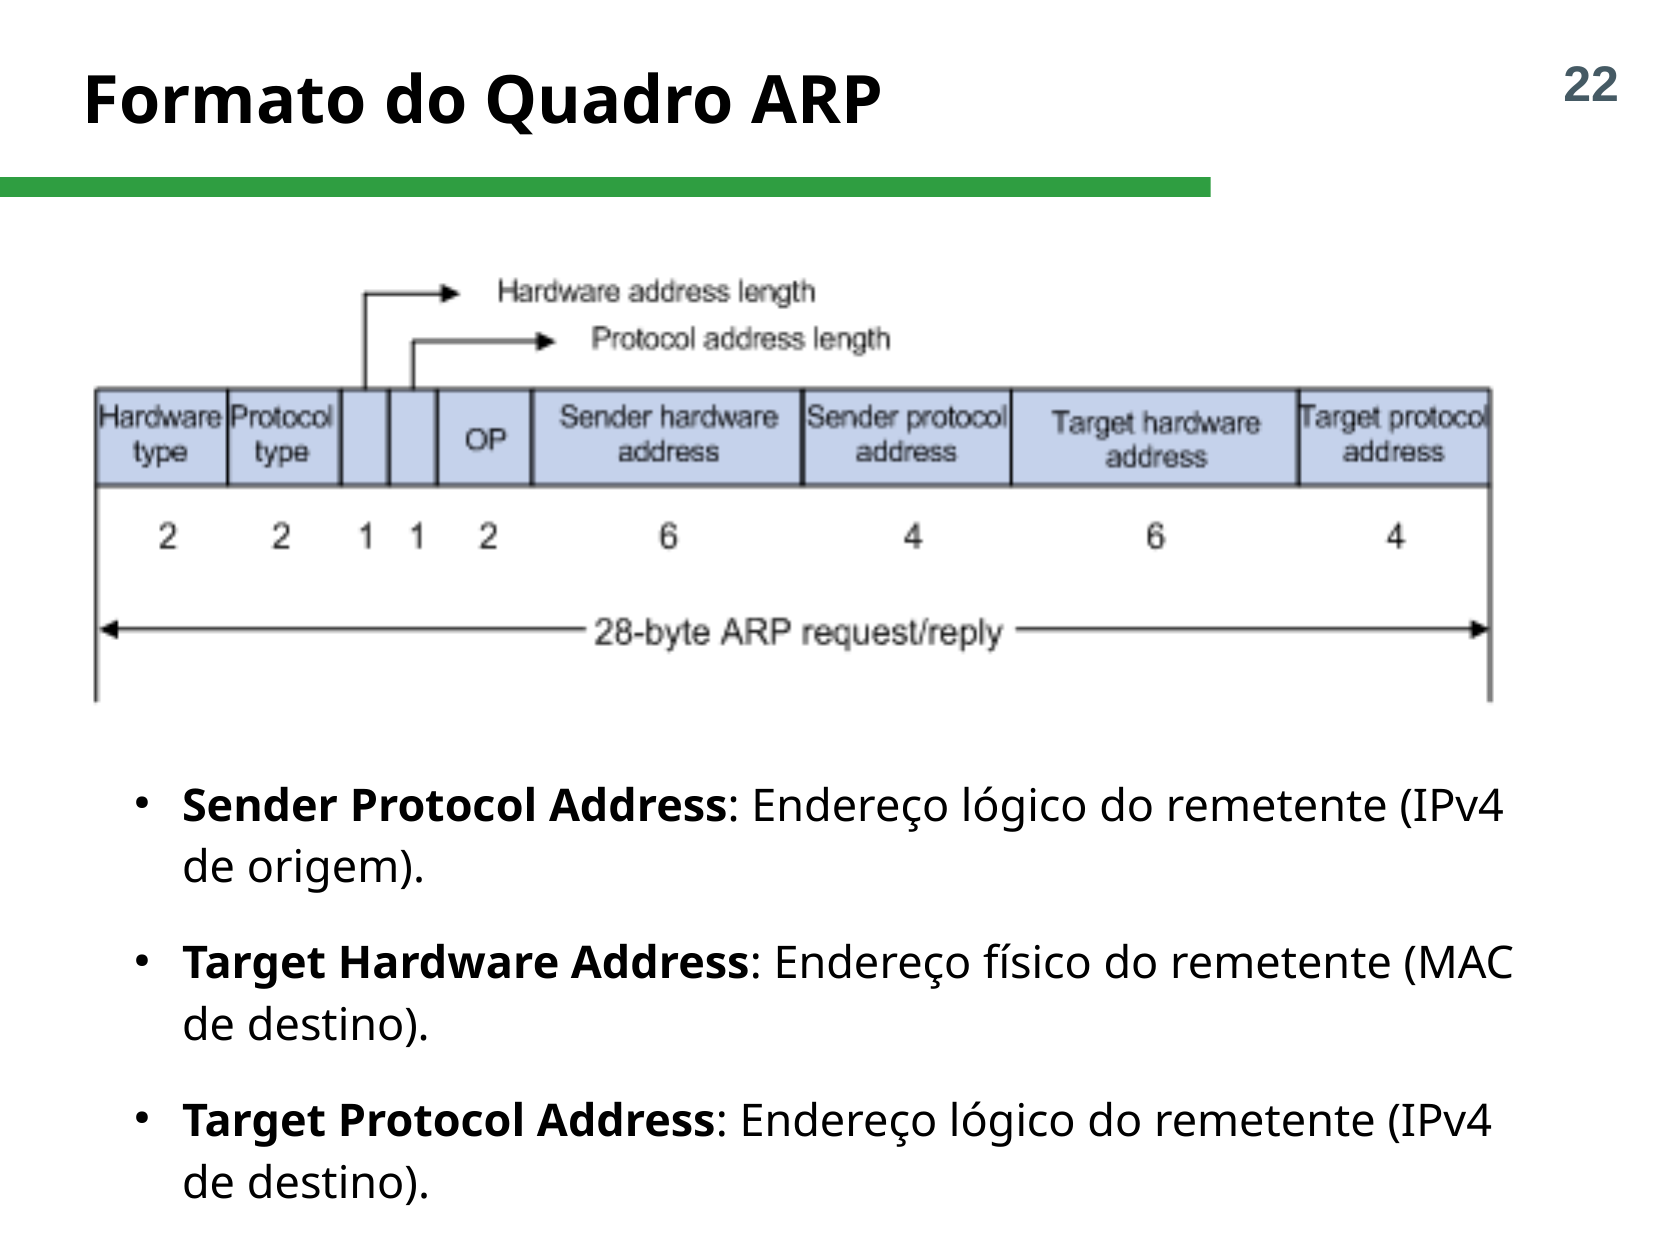

# Formato do Quadro ARP
Sender Protocol Address: Endereço lógico do remetente (IPv4 de origem).
Target Hardware Address: Endereço físico do remetente (MAC de destino).
Target Protocol Address: Endereço lógico do remetente (IPv4 de destino).